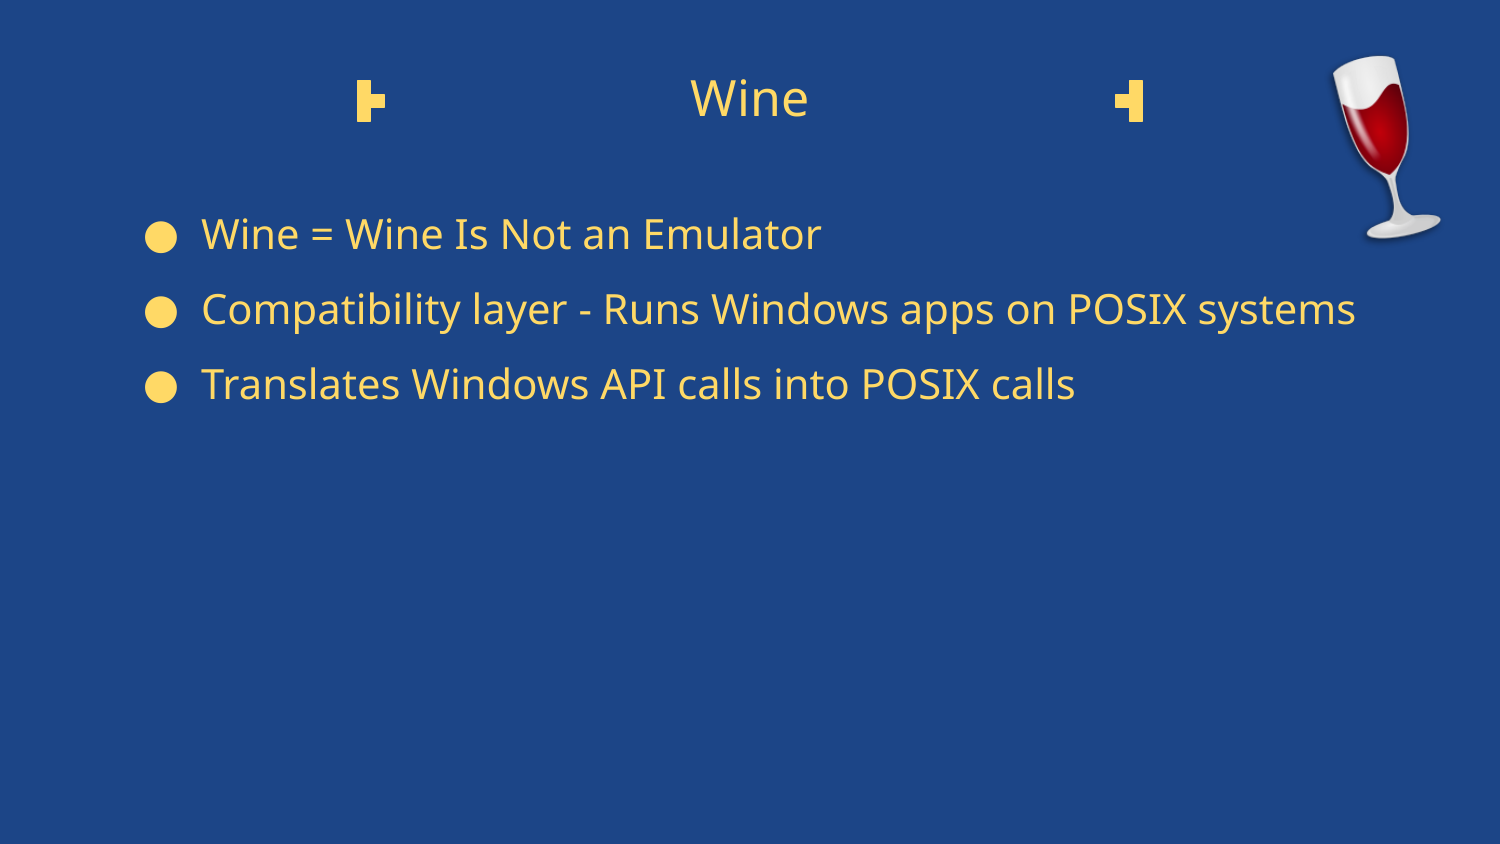

Wine
# Wine = Wine Is Not an Emulator
Compatibility layer - Runs Windows apps on POSIX systems
Translates Windows API calls into POSIX calls